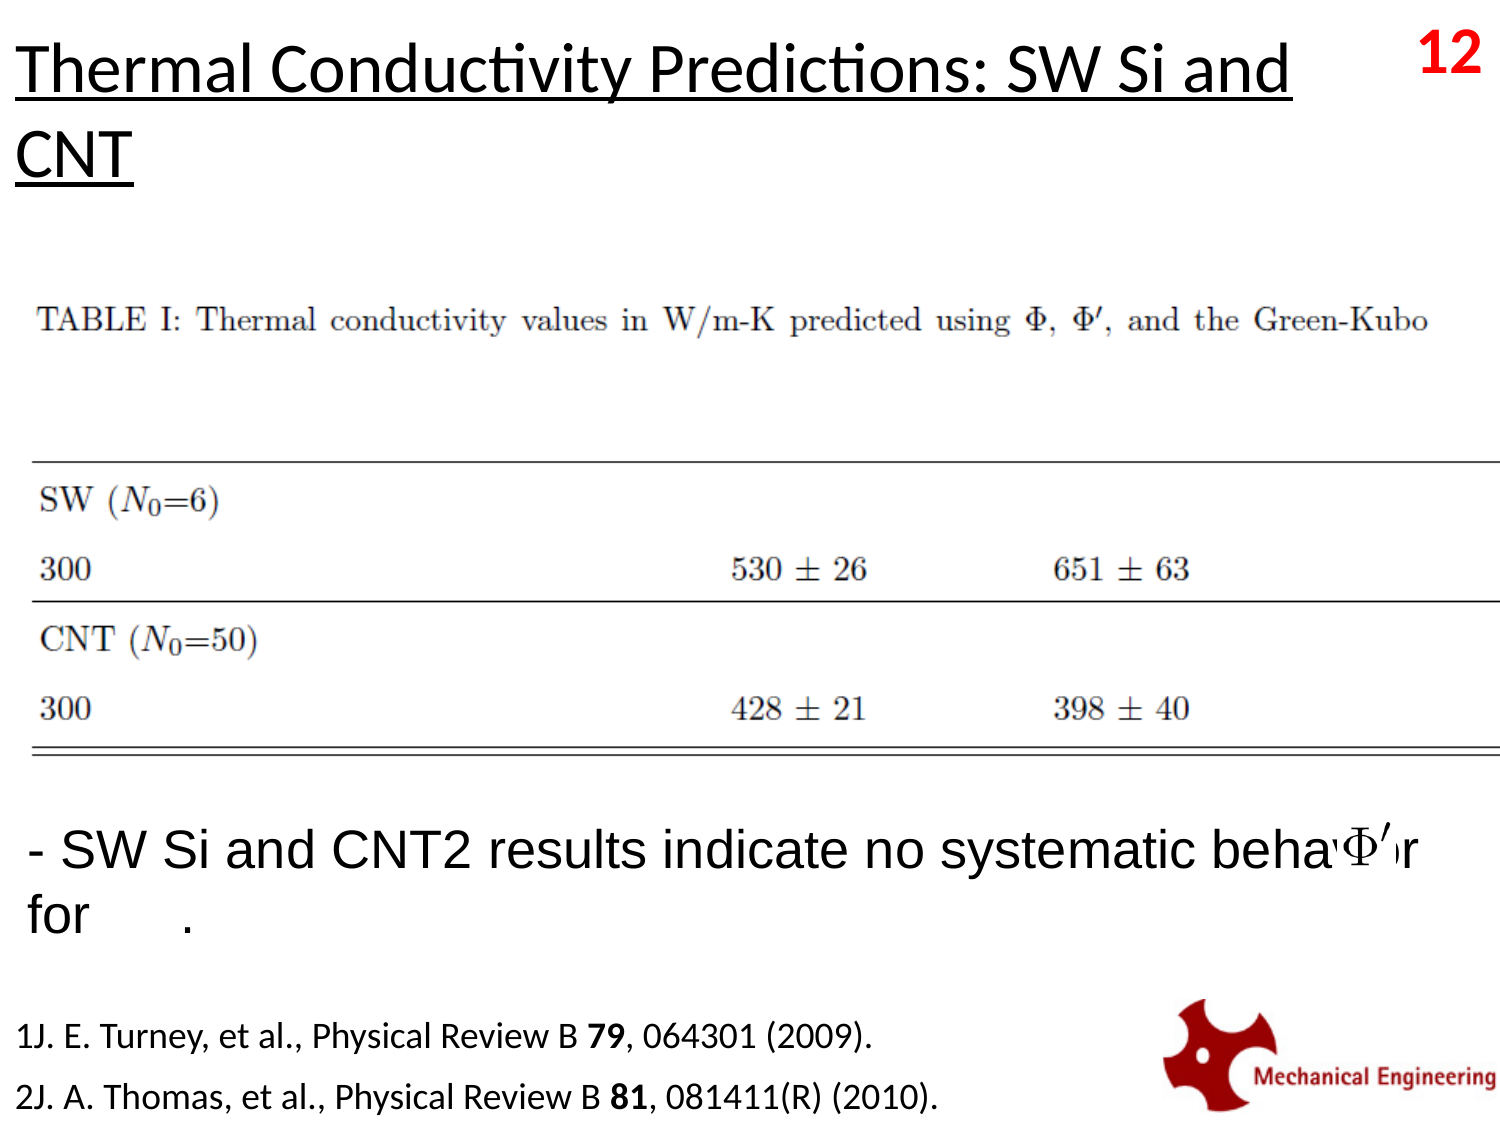

12
# Thermal Conductivity Predictions: SW Si and CNT
- SW Si and CNT2 results indicate no systematic behavior for .
1J. E. Turney, et al., Physical Review B 79, 064301 (2009).
2J. A. Thomas, et al., Physical Review B 81, 081411(R) (2010).